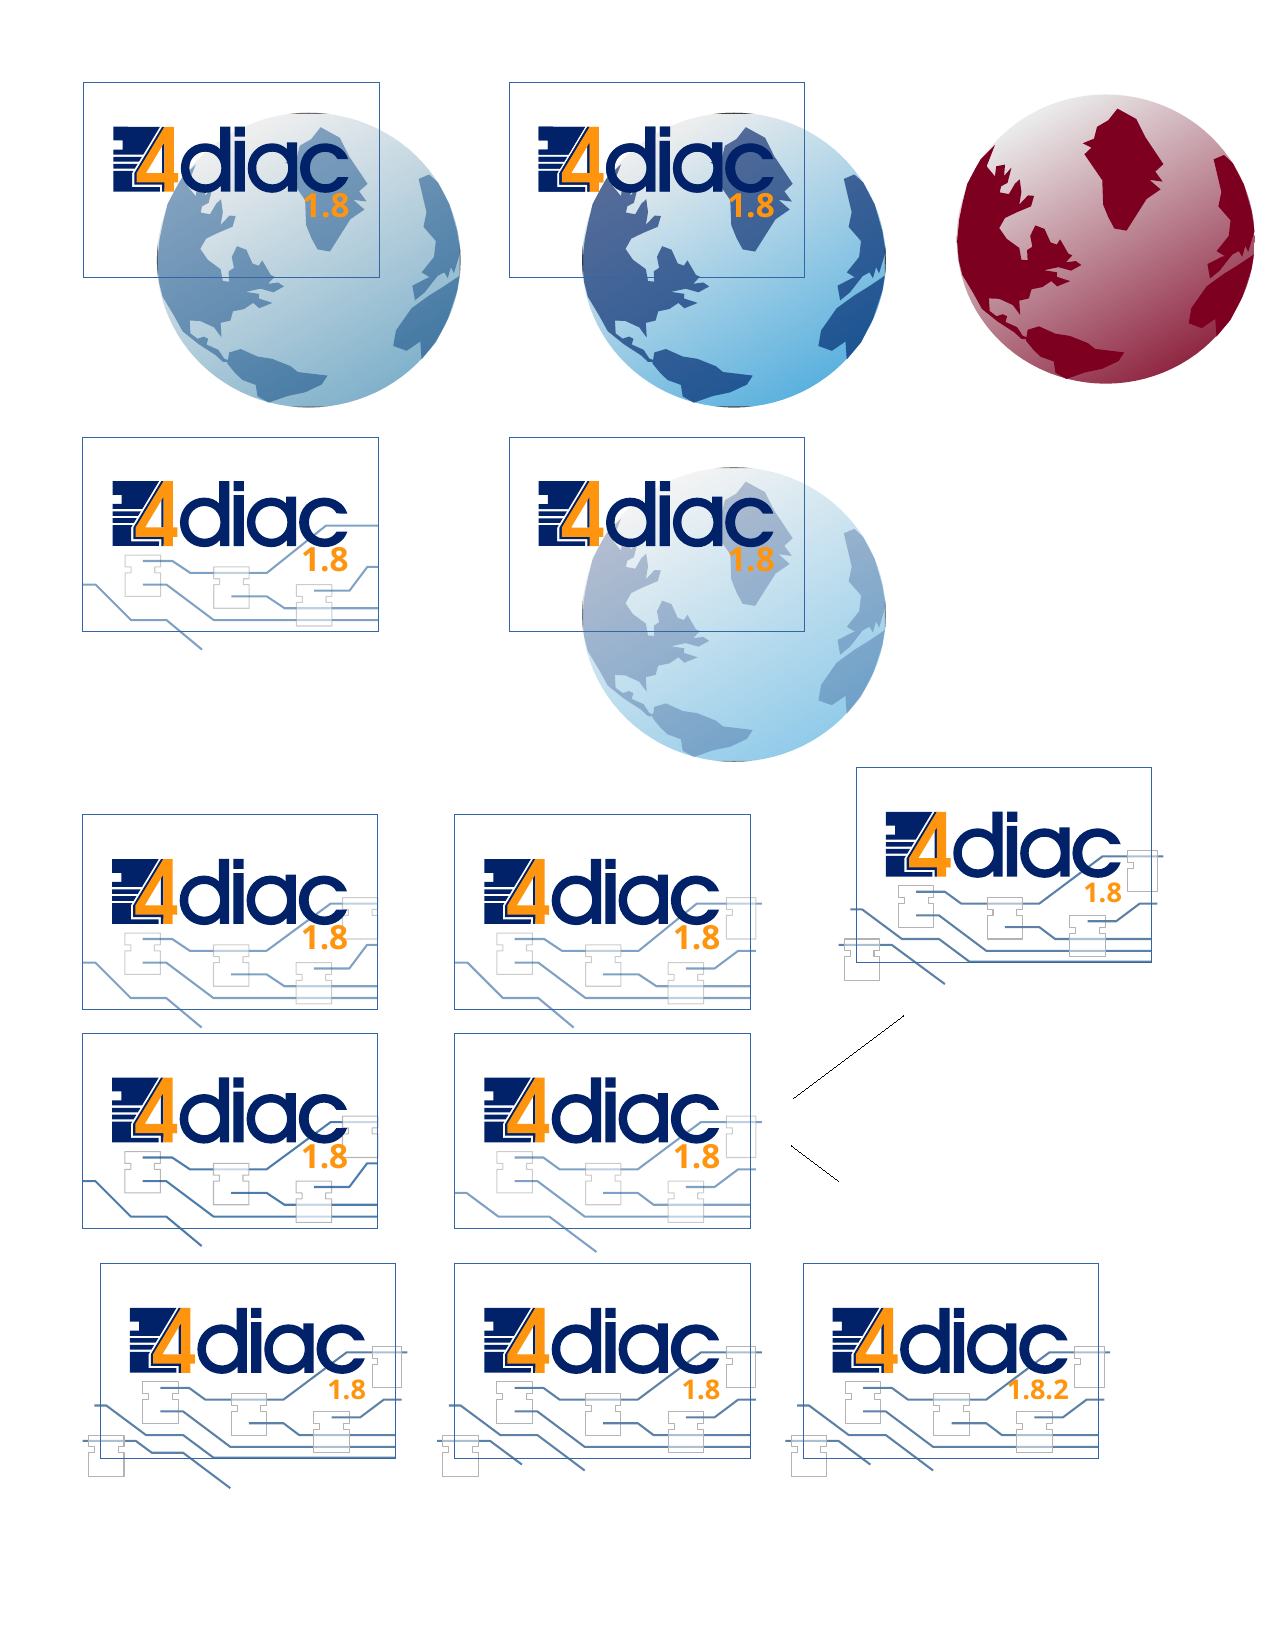

1.8
1.8
1.8
1.8
1.8
1.8
1.8
1.8
1.8
1.8
1.8
1.8
1.8.2